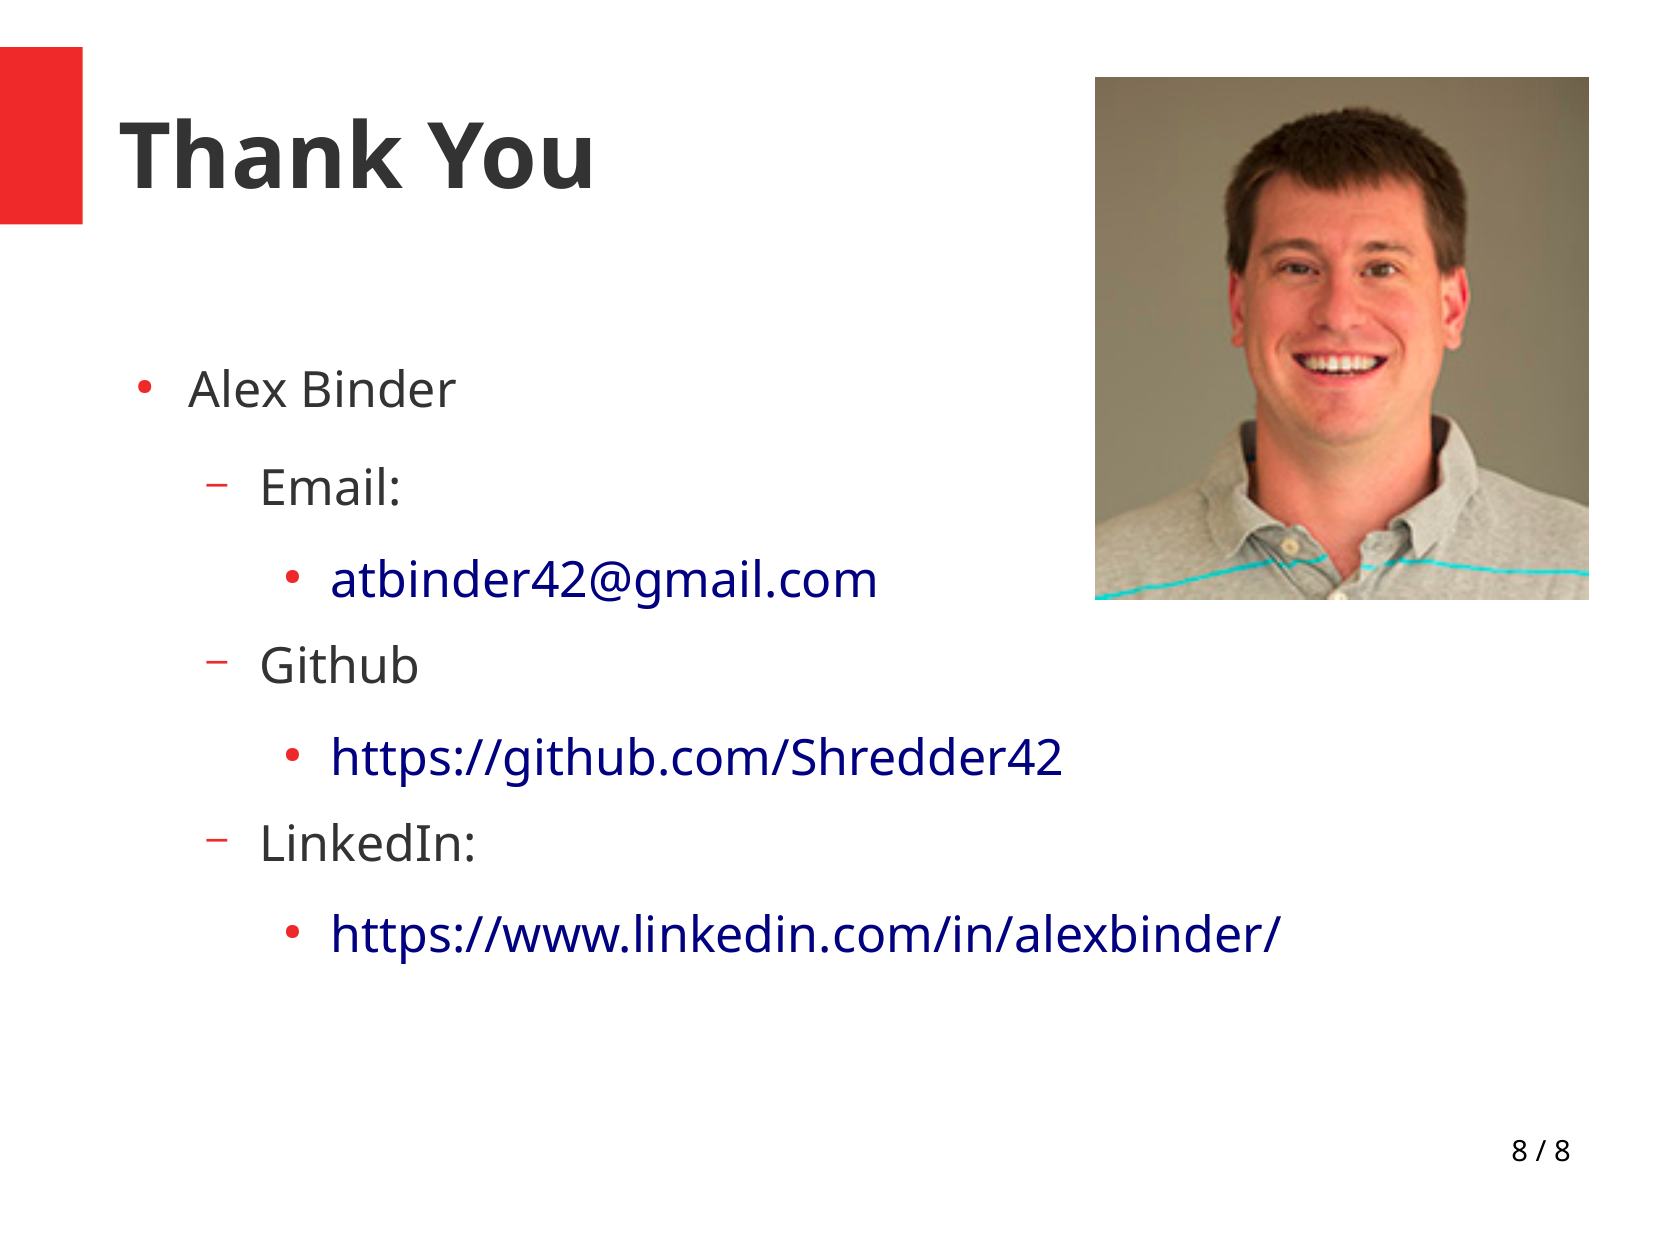

# Thank You
Alex Binder
Email:
atbinder42@gmail.com
Github
https://github.com/Shredder42
LinkedIn:
https://www.linkedin.com/in/alexbinder/
8